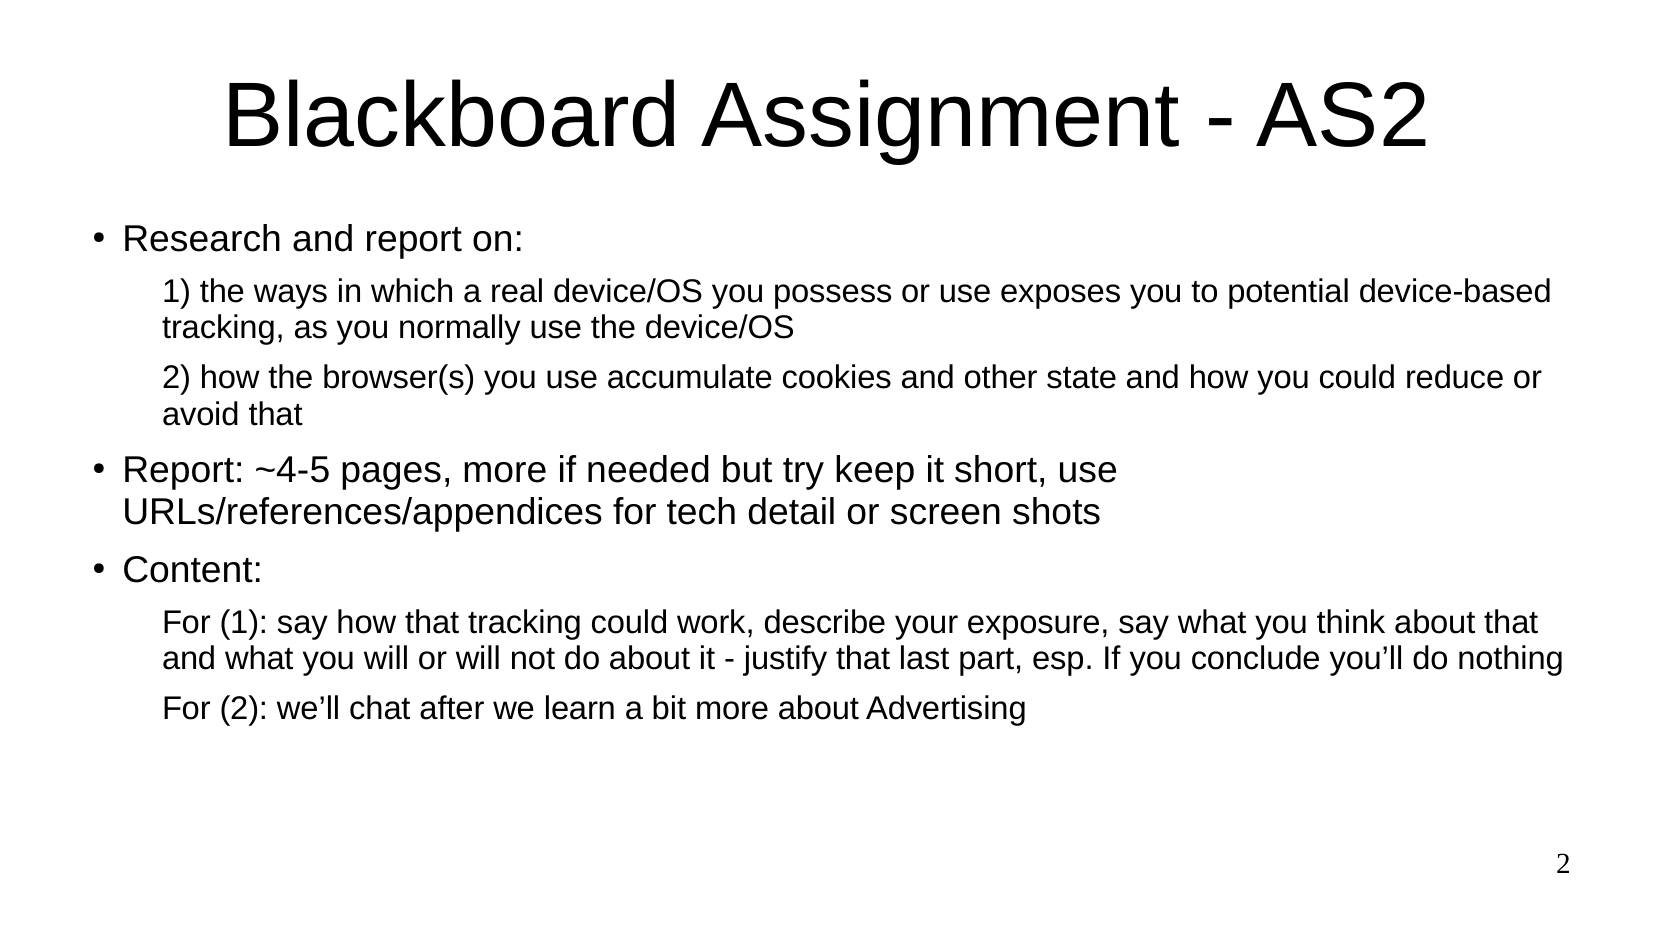

# Blackboard Assignment - AS2
Research and report on:
1) the ways in which a real device/OS you possess or use exposes you to potential device-based tracking, as you normally use the device/OS
2) how the browser(s) you use accumulate cookies and other state and how you could reduce or avoid that
Report: ~4-5 pages, more if needed but try keep it short, use URLs/references/appendices for tech detail or screen shots
Content:
For (1): say how that tracking could work, describe your exposure, say what you think about that and what you will or will not do about it - justify that last part, esp. If you conclude you’ll do nothing
For (2): we’ll chat after we learn a bit more about Advertising
2